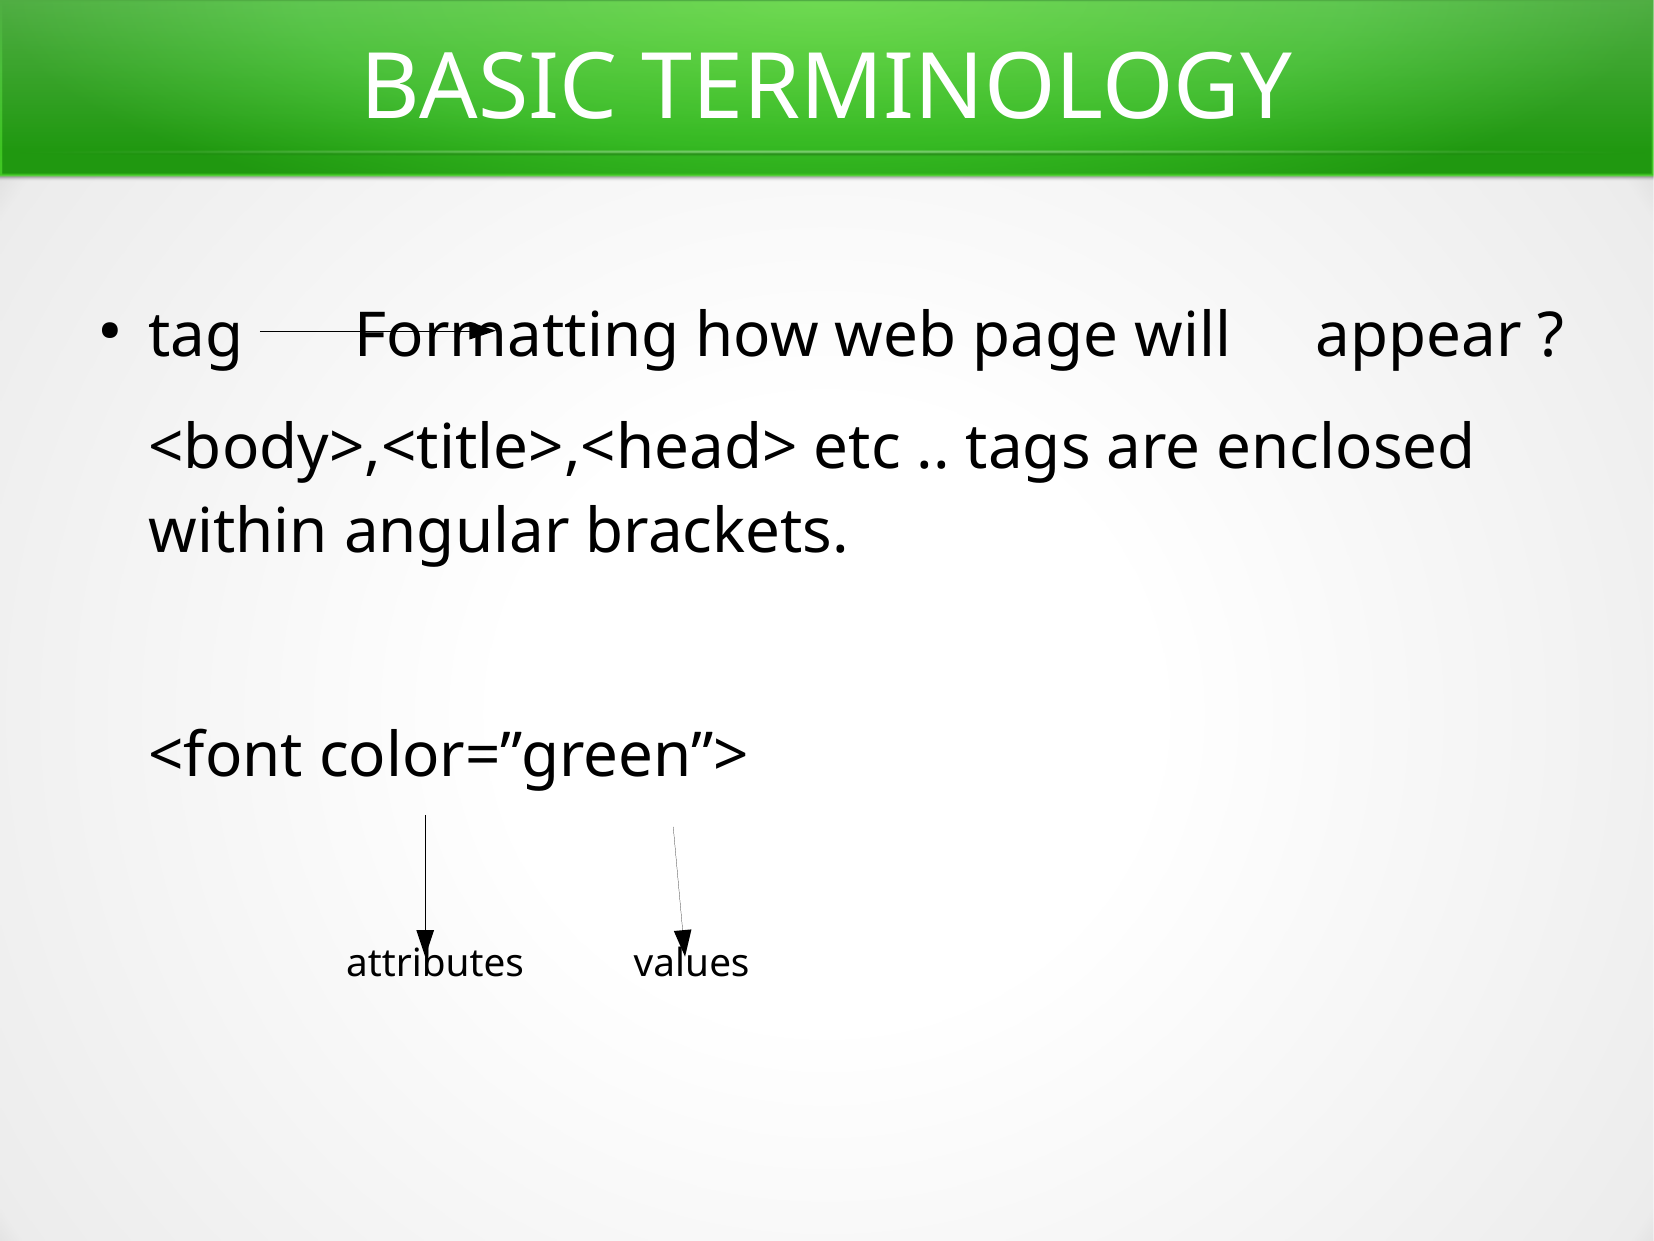

# BASIC TERMINOLOGY
tag 				Formatting how web page will 							appear ?
<body>,<title>,<head> etc .. tags are enclosed within angular brackets.
<font color=”green”>
attributes values